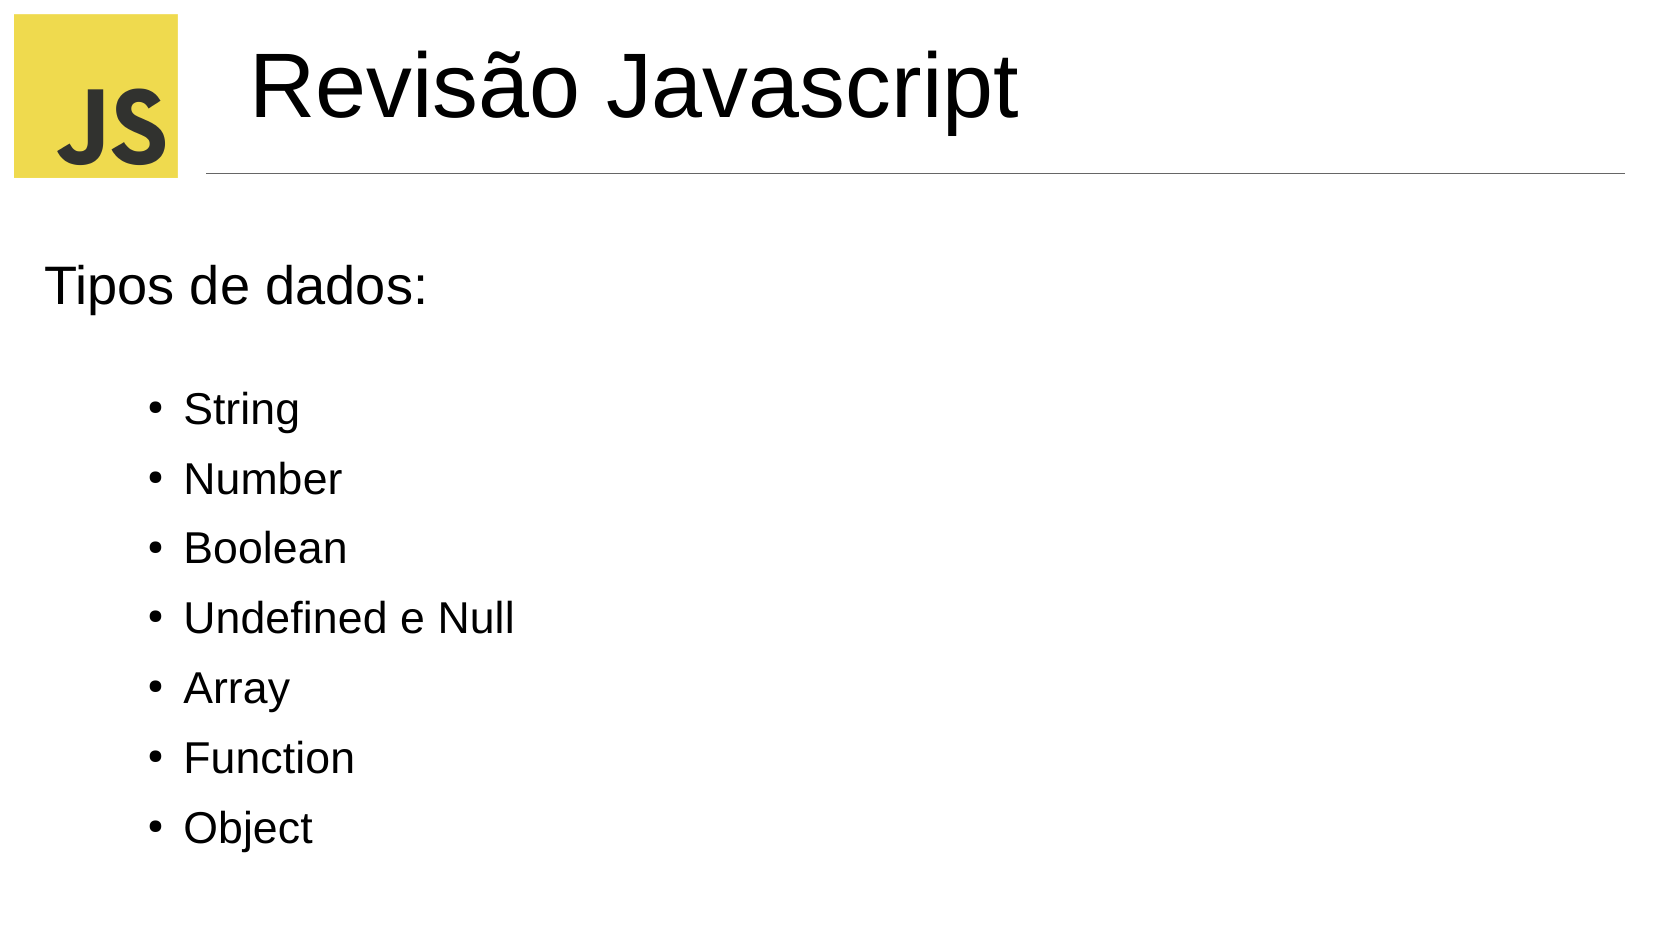

# Revisão Javascript
Tipos de dados:
String
Number
Boolean
Undefined e Null
Array
Function
Object